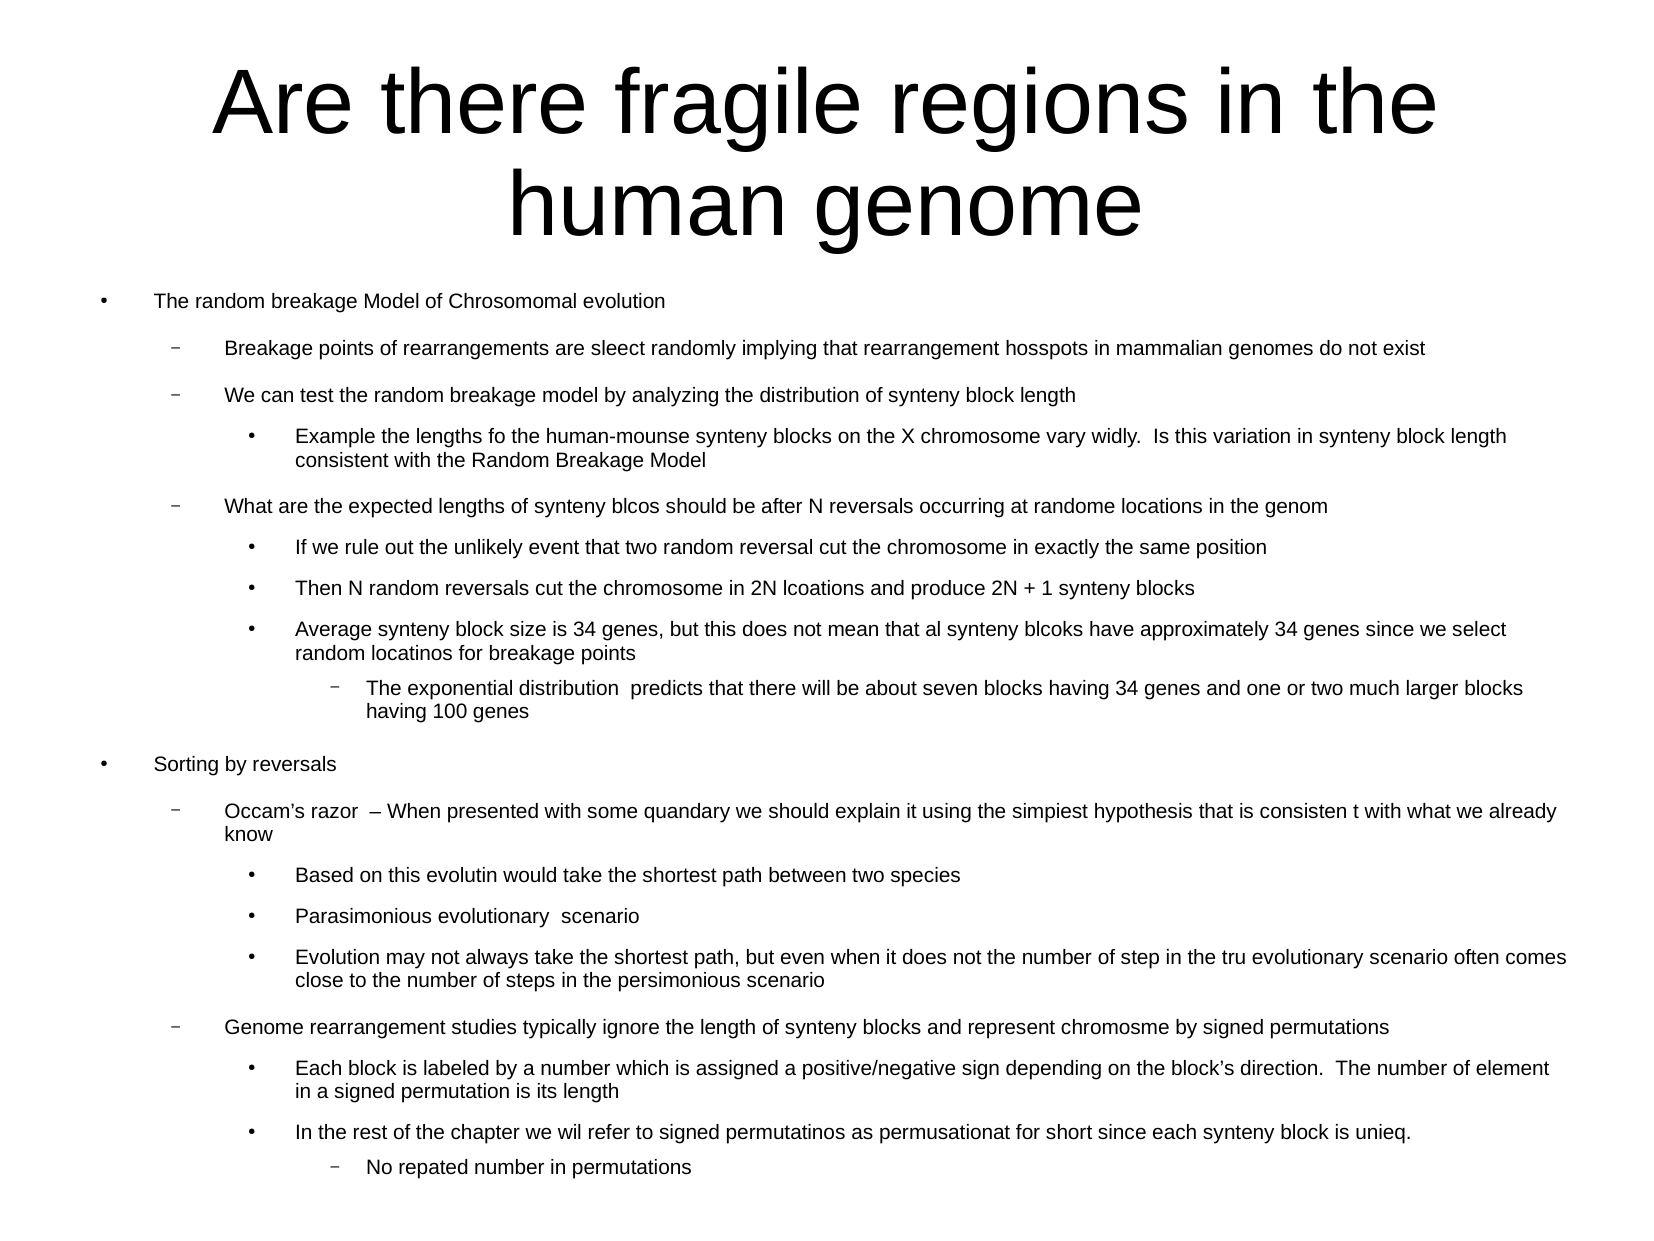

# Are there fragile regions in the human genome
The random breakage Model of Chrosomomal evolution
Breakage points of rearrangements are sleect randomly implying that rearrangement hosspots in mammalian genomes do not exist
We can test the random breakage model by analyzing the distribution of synteny block length
Example the lengths fo the human-mounse synteny blocks on the X chromosome vary widly. Is this variation in synteny block length consistent with the Random Breakage Model
What are the expected lengths of synteny blcos should be after N reversals occurring at randome locations in the genom
If we rule out the unlikely event that two random reversal cut the chromosome in exactly the same position
Then N random reversals cut the chromosome in 2N lcoations and produce 2N + 1 synteny blocks
Average synteny block size is 34 genes, but this does not mean that al synteny blcoks have approximately 34 genes since we select random locatinos for breakage points
The exponential distribution predicts that there will be about seven blocks having 34 genes and one or two much larger blocks having 100 genes
Sorting by reversals
Occam’s razor – When presented with some quandary we should explain it using the simpiest hypothesis that is consisten t with what we already know
Based on this evolutin would take the shortest path between two species
Parasimonious evolutionary scenario
Evolution may not always take the shortest path, but even when it does not the number of step in the tru evolutionary scenario often comes close to the number of steps in the persimonious scenario
Genome rearrangement studies typically ignore the length of synteny blocks and represent chromosme by signed permutations
Each block is labeled by a number which is assigned a positive/negative sign depending on the block’s direction. The number of element in a signed permutation is its length
In the rest of the chapter we wil refer to signed permutatinos as permusationat for short since each synteny block is unieq.
No repated number in permutations